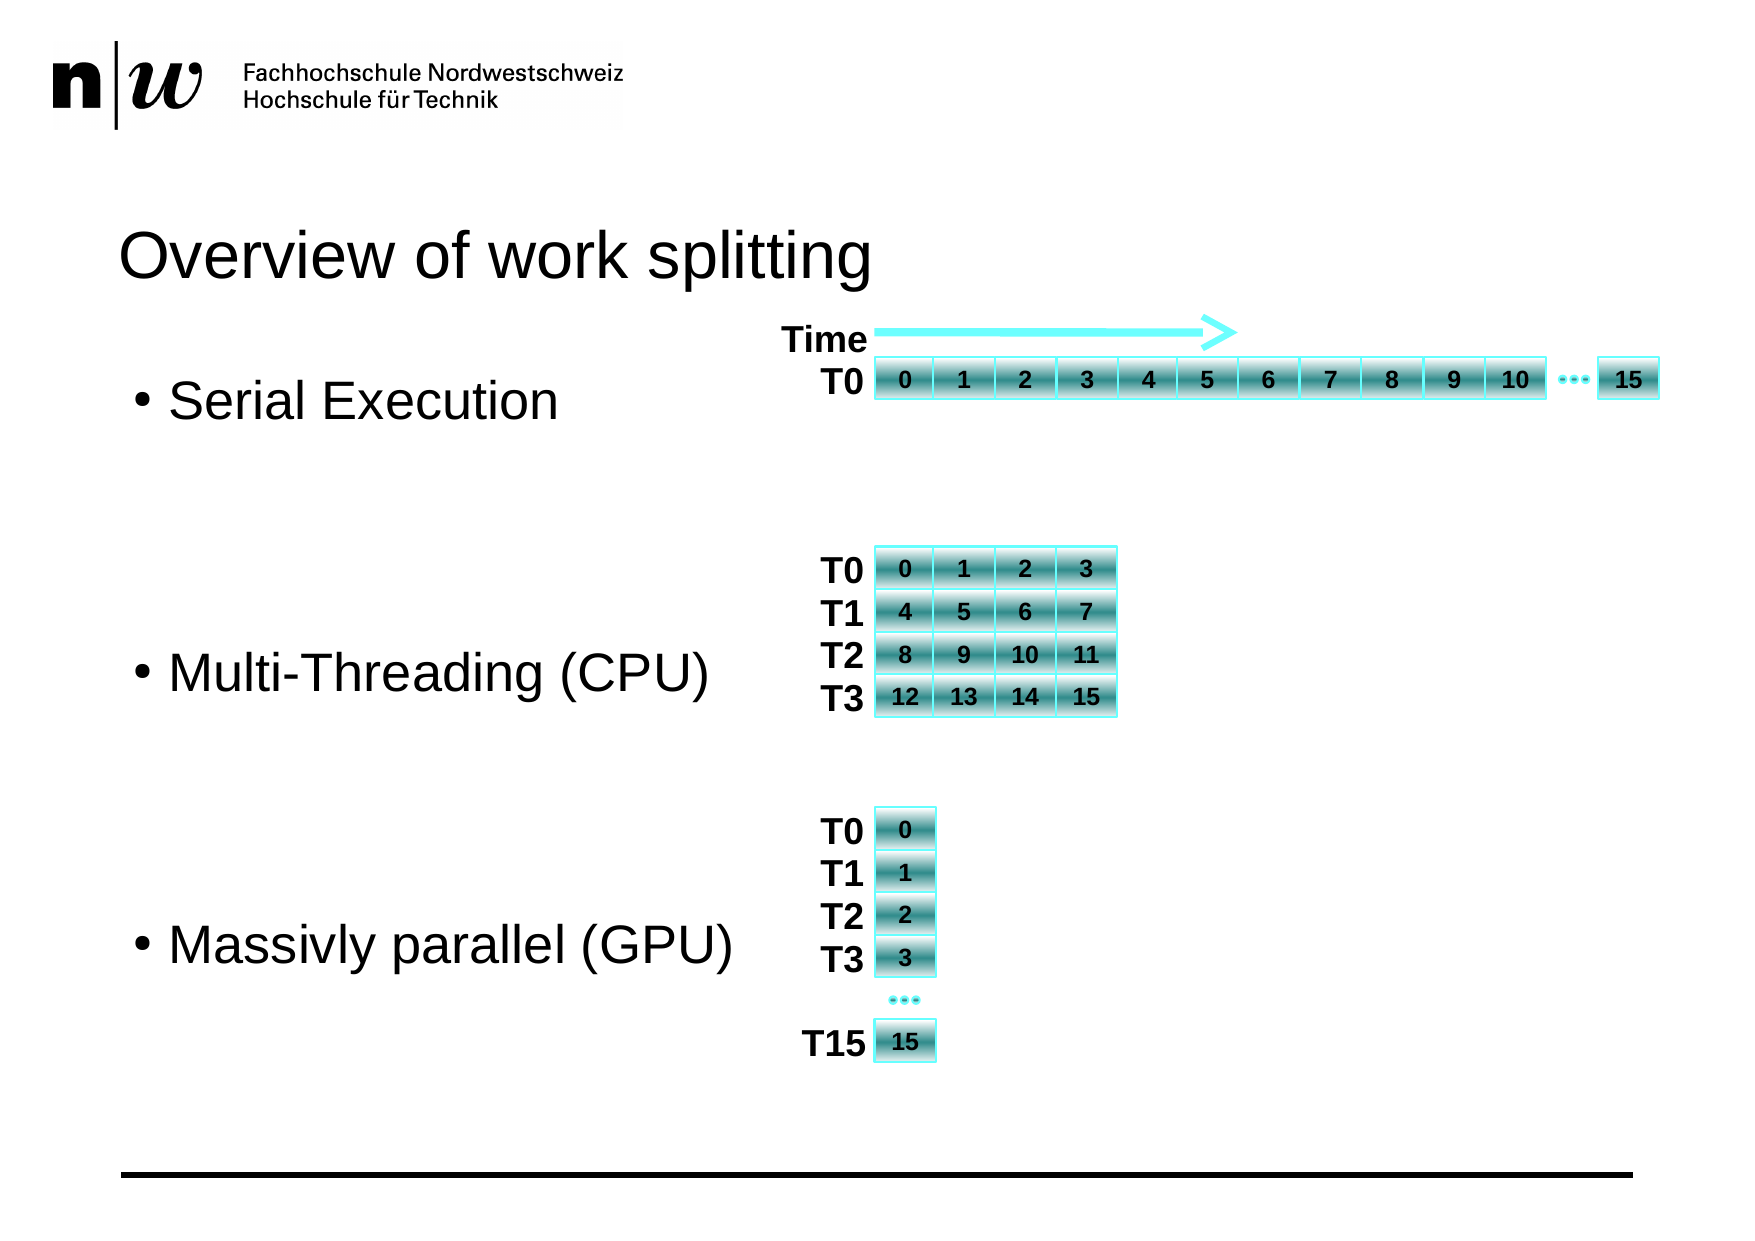

Overview of work splitting
Time
Serial Execution
Multi-Threading (CPU)
Massivly parallel (GPU)
T0
0
1
2
3
4
5
6
7
8
9
10
15
T0
0
1
2
3
T1
4
5
6
7
T2
8
9
10
11
T3
12
13
14
15
T0
0
T1
1
T2
2
T3
3
T15
15